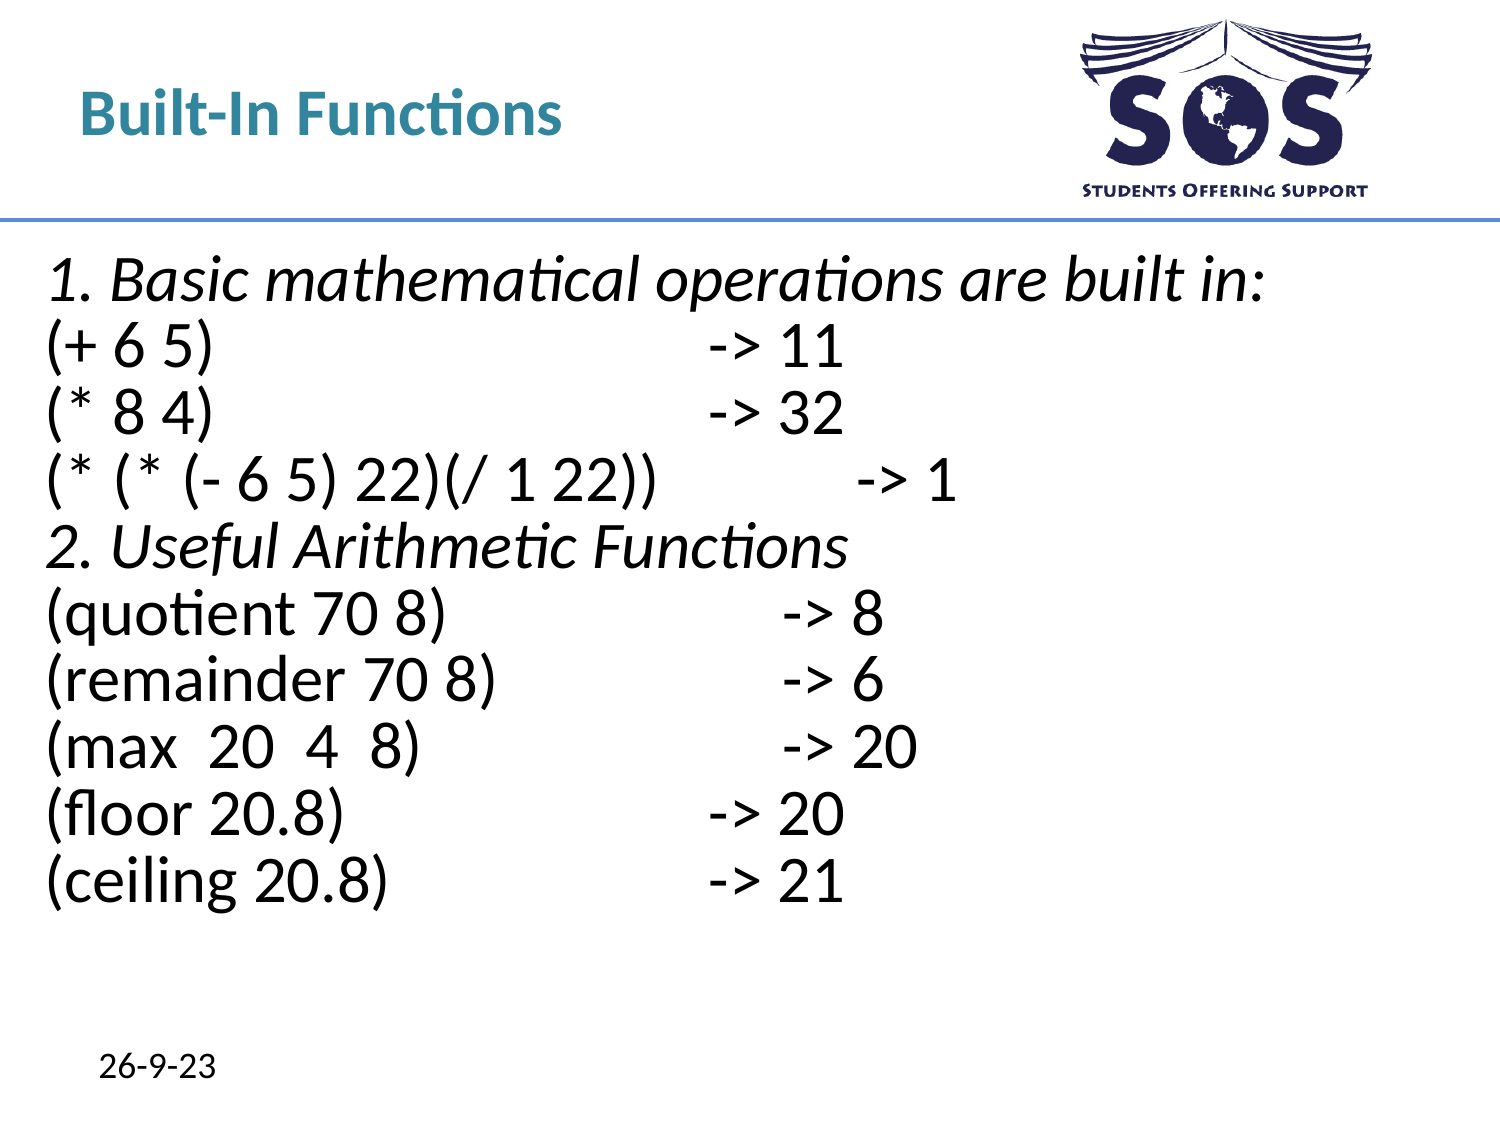

# Built-In Functions
1. Basic mathematical operations are built in:
(+ 6 5) 						-> 11
(* 8 4) 						-> 32
(* (* (- 6 5) 22)(/ 1 22)) 			-> 1
2. Useful Arithmetic Functions
(quotient 70 8) 					-> 8
(remainder 70 8) 				-> 6
(max 20 4 8)					-> 20
(floor 20.8)					-> 20
(ceiling 20.8)					-> 21